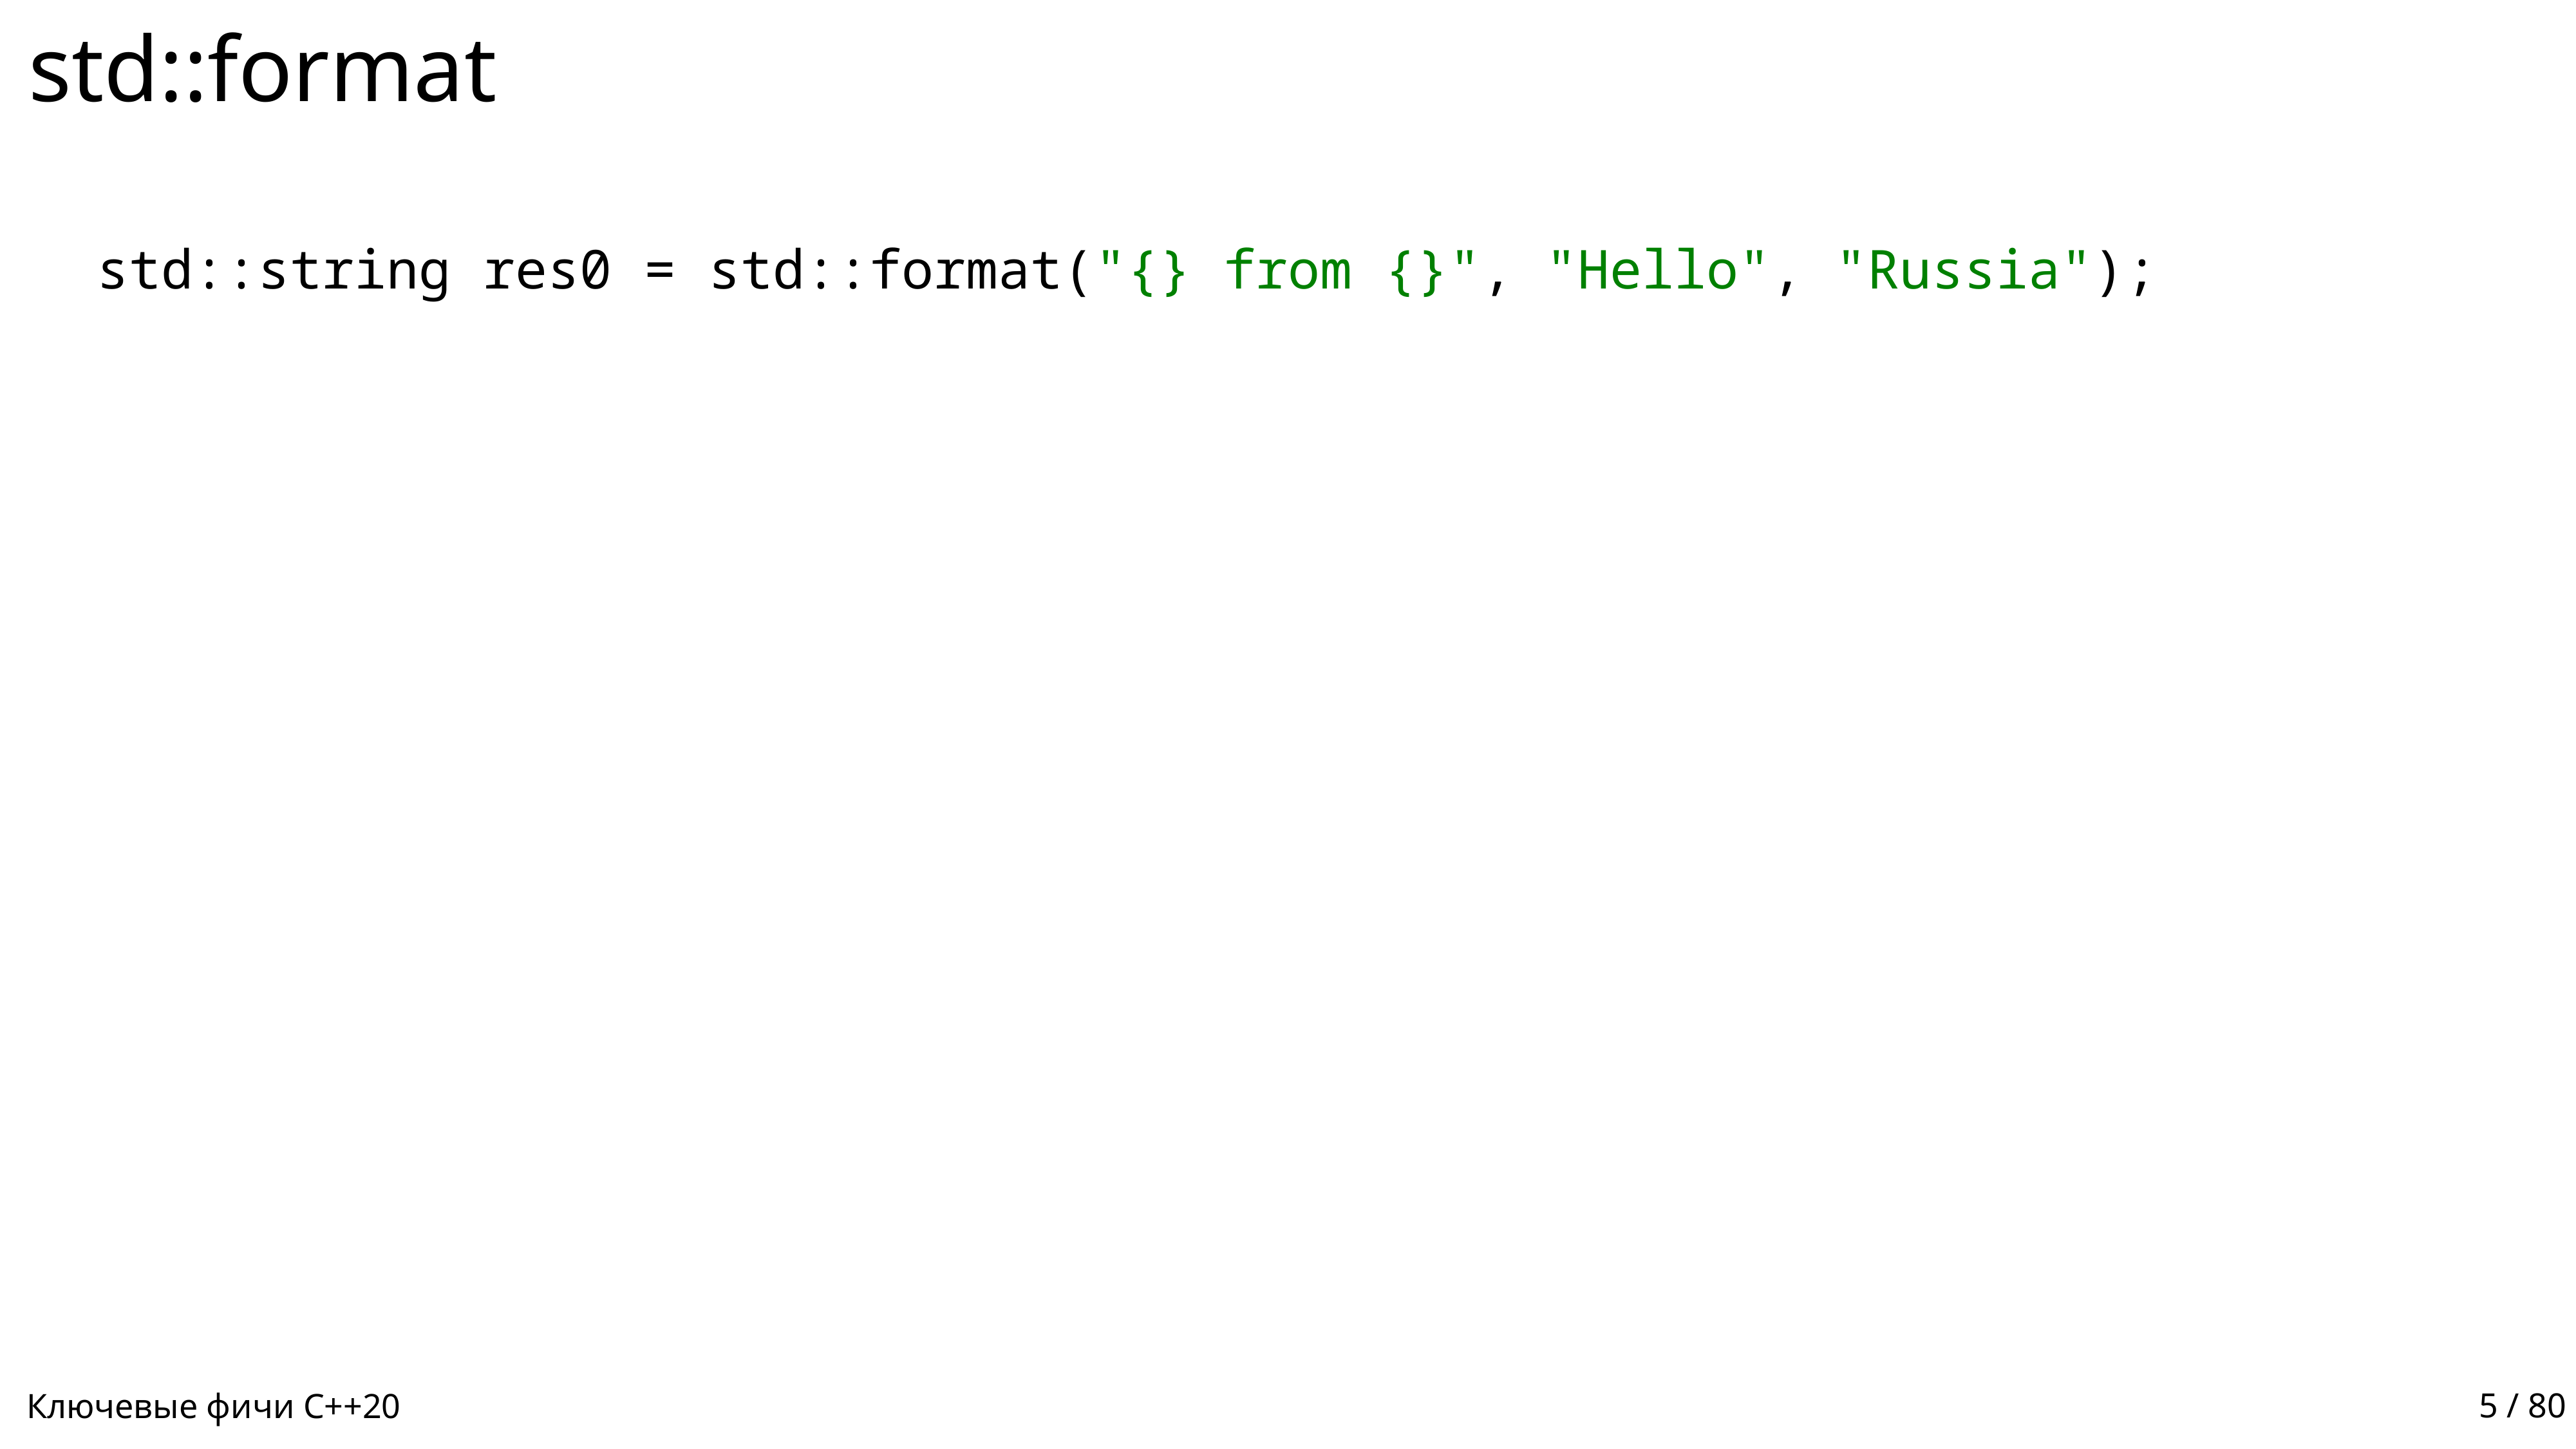

# std::format
std::string res0 = std::format("{} from {}", "Hello", "Russia");
Ключевые фичи С++20